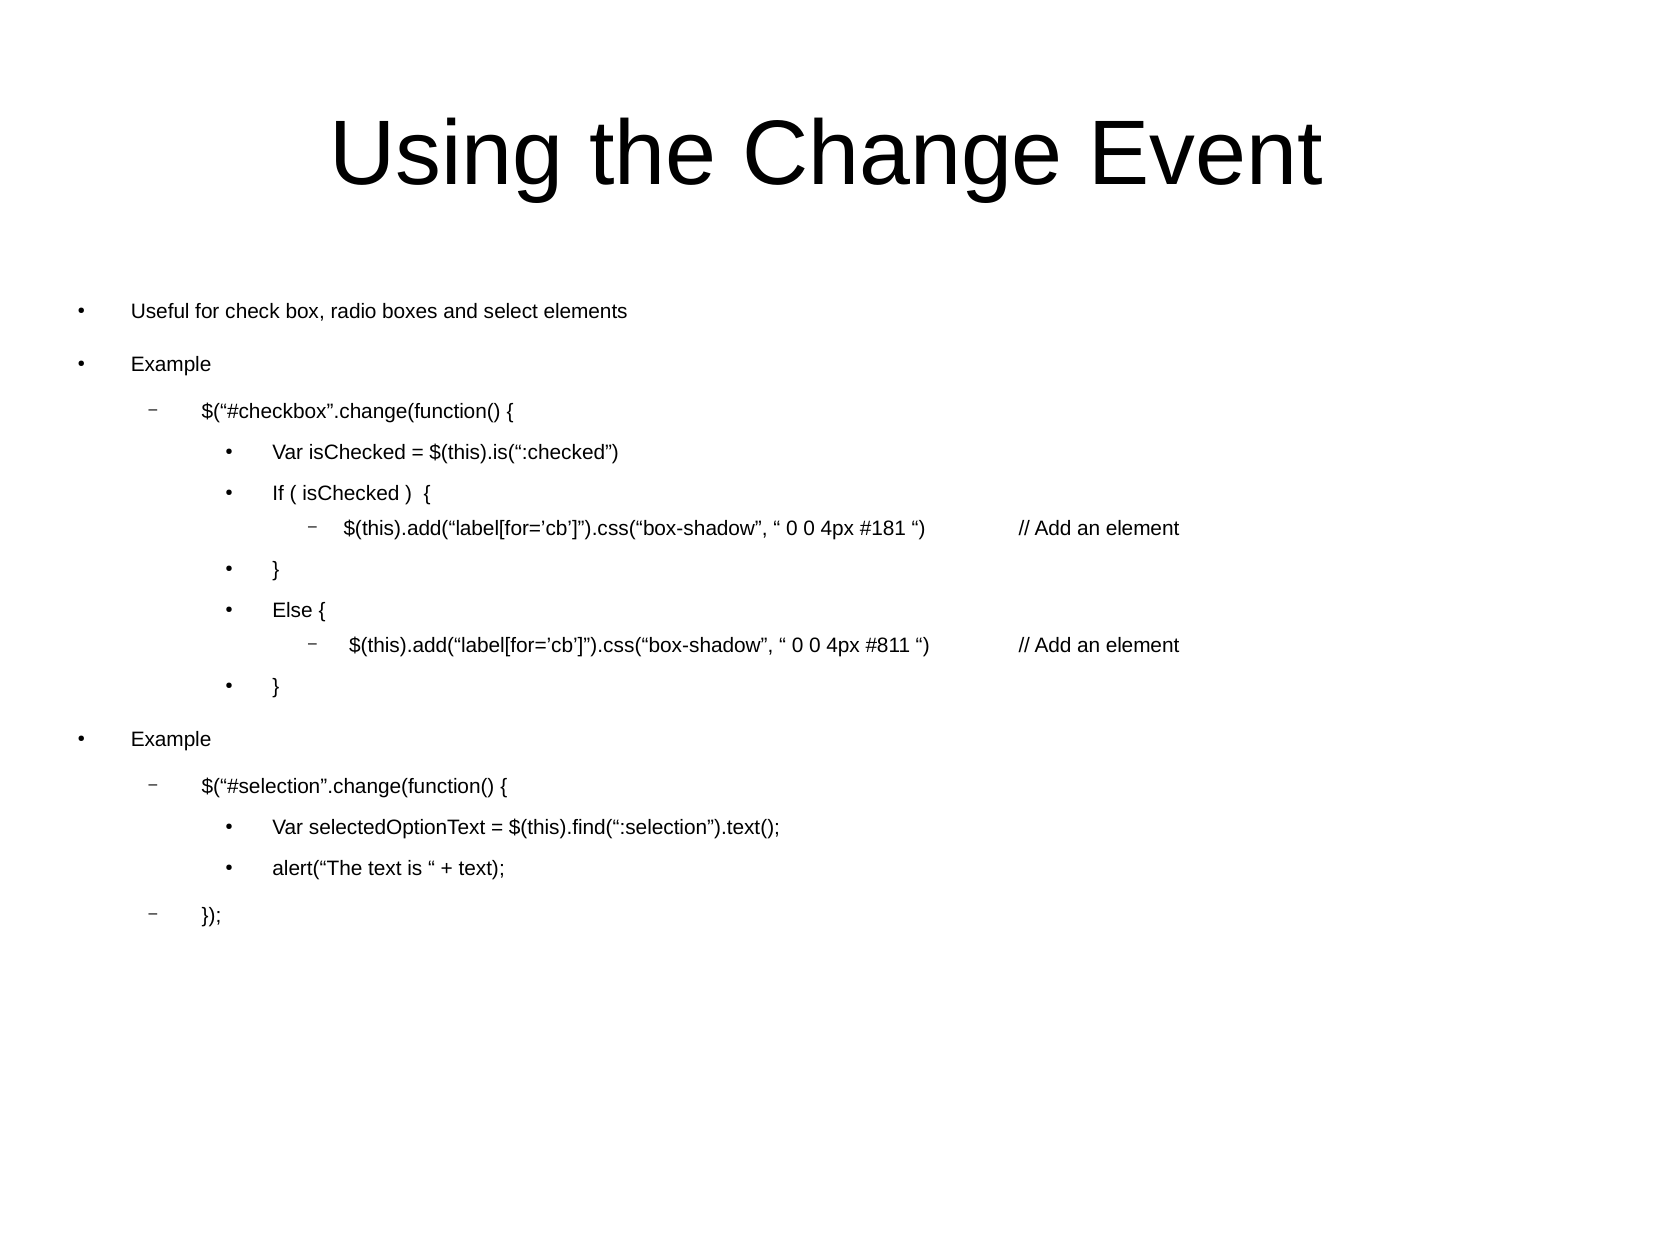

# Using the Change Event
Useful for check box, radio boxes and select elements
Example
$(“#checkbox”.change(function() {
Var isChecked = $(this).is(“:checked”)
If ( isChecked ) {
$(this).add(“label[for=’cb’]”).css(“box-shadow”, “ 0 0 4px #181 “)		// Add an element
}
Else {
 $(this).add(“label[for=’cb’]”).css(“box-shadow”, “ 0 0 4px #811 “)		// Add an element
}
Example
$(“#selection”.change(function() {
Var selectedOptionText = $(this).find(“:selection”).text();
alert(“The text is “ + text);
});